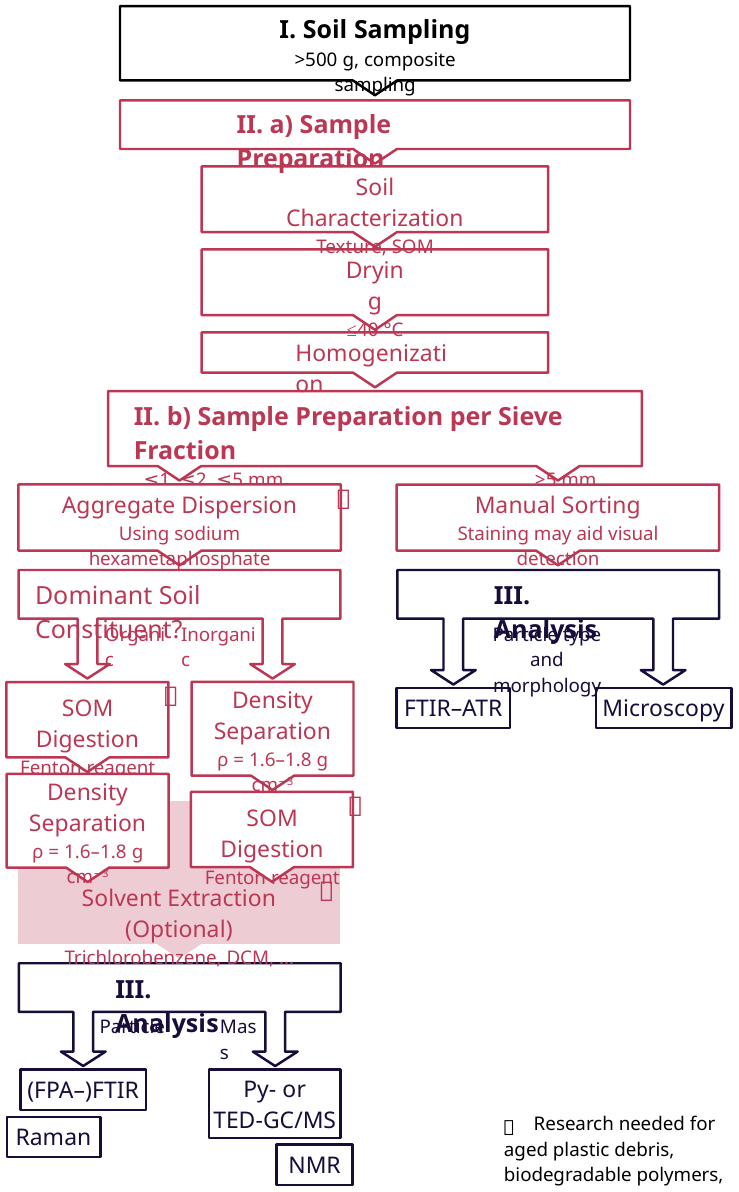

I. Soil Sampling
>500 g, composite sampling
II. a) Sample Preparation
Soil Characterization
Texture, SOM
Drying
≤40 °C
Homogenization
II. b) Sample Preparation per Sieve Fraction
 ≤1, ≤2, ≤5 mm	>5 mm

Aggregate Dispersion
Using sodium hexametaphosphate
Manual Sorting
Staining may aid visual detection
Dominant Soil Constituent?
III. Analysis
Organic
Inorganic
Particle type and morphology

Density
Separation
ρ = 1.6–1.8 g cm−3
SOM Digestion
Fenton reagent
FTIR–ATR
Microscopy
Density
Separation
ρ = 1.6–1.8 g cm−3

SOM Digestion
Fenton reagent

Solvent Extraction (Optional)
Trichlorobenzene, DCM, ...
III. Analysis
Particle
Mass
(FPA–)FTIR
Py- or
TED-GC/MS
 Research needed for aged plastic debris, biodegradable polymers, and nanoplastics

Raman
NMR